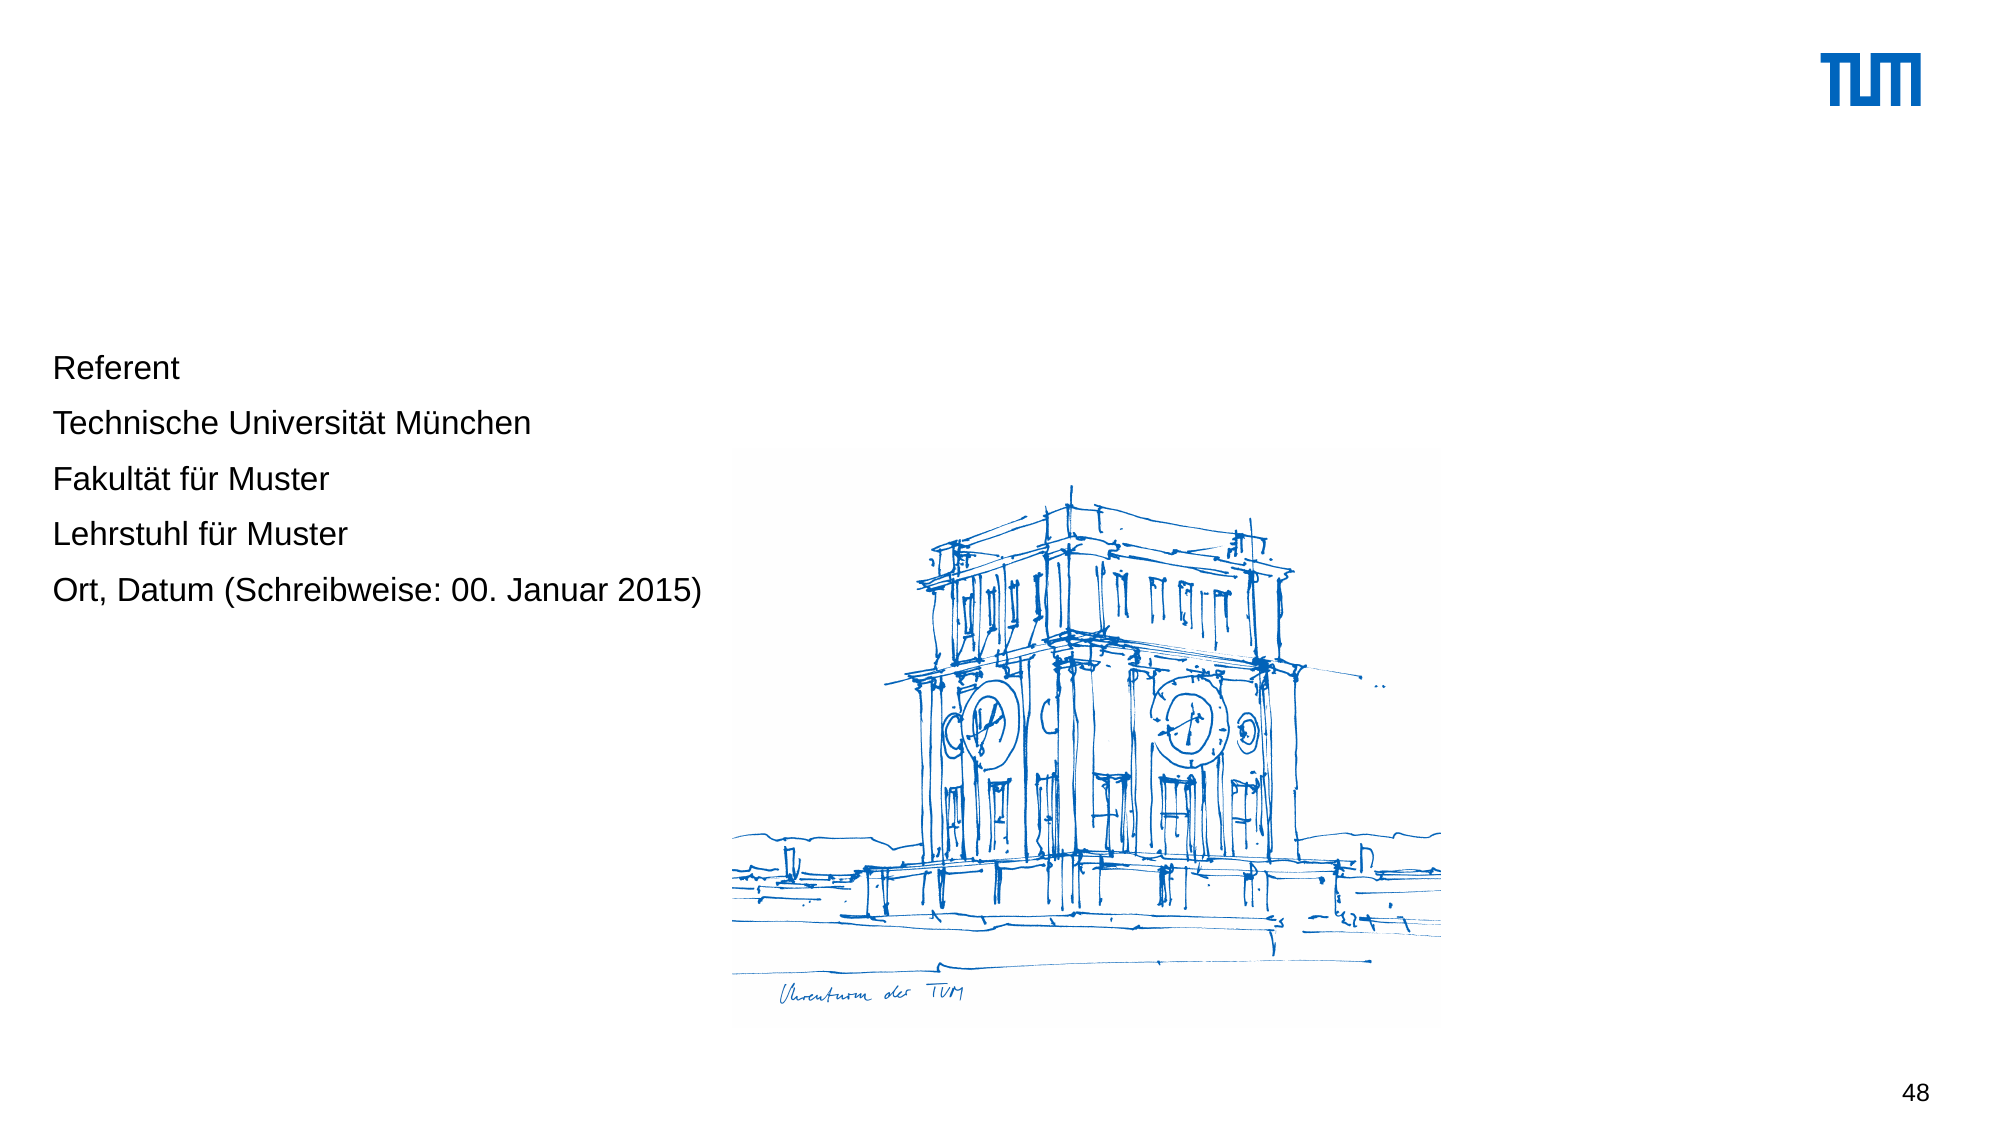

#
Referent
Technische Universität München
Fakultät für Muster
Lehrstuhl für Muster
Ort, Datum (Schreibweise: 00. Januar 2015)
48